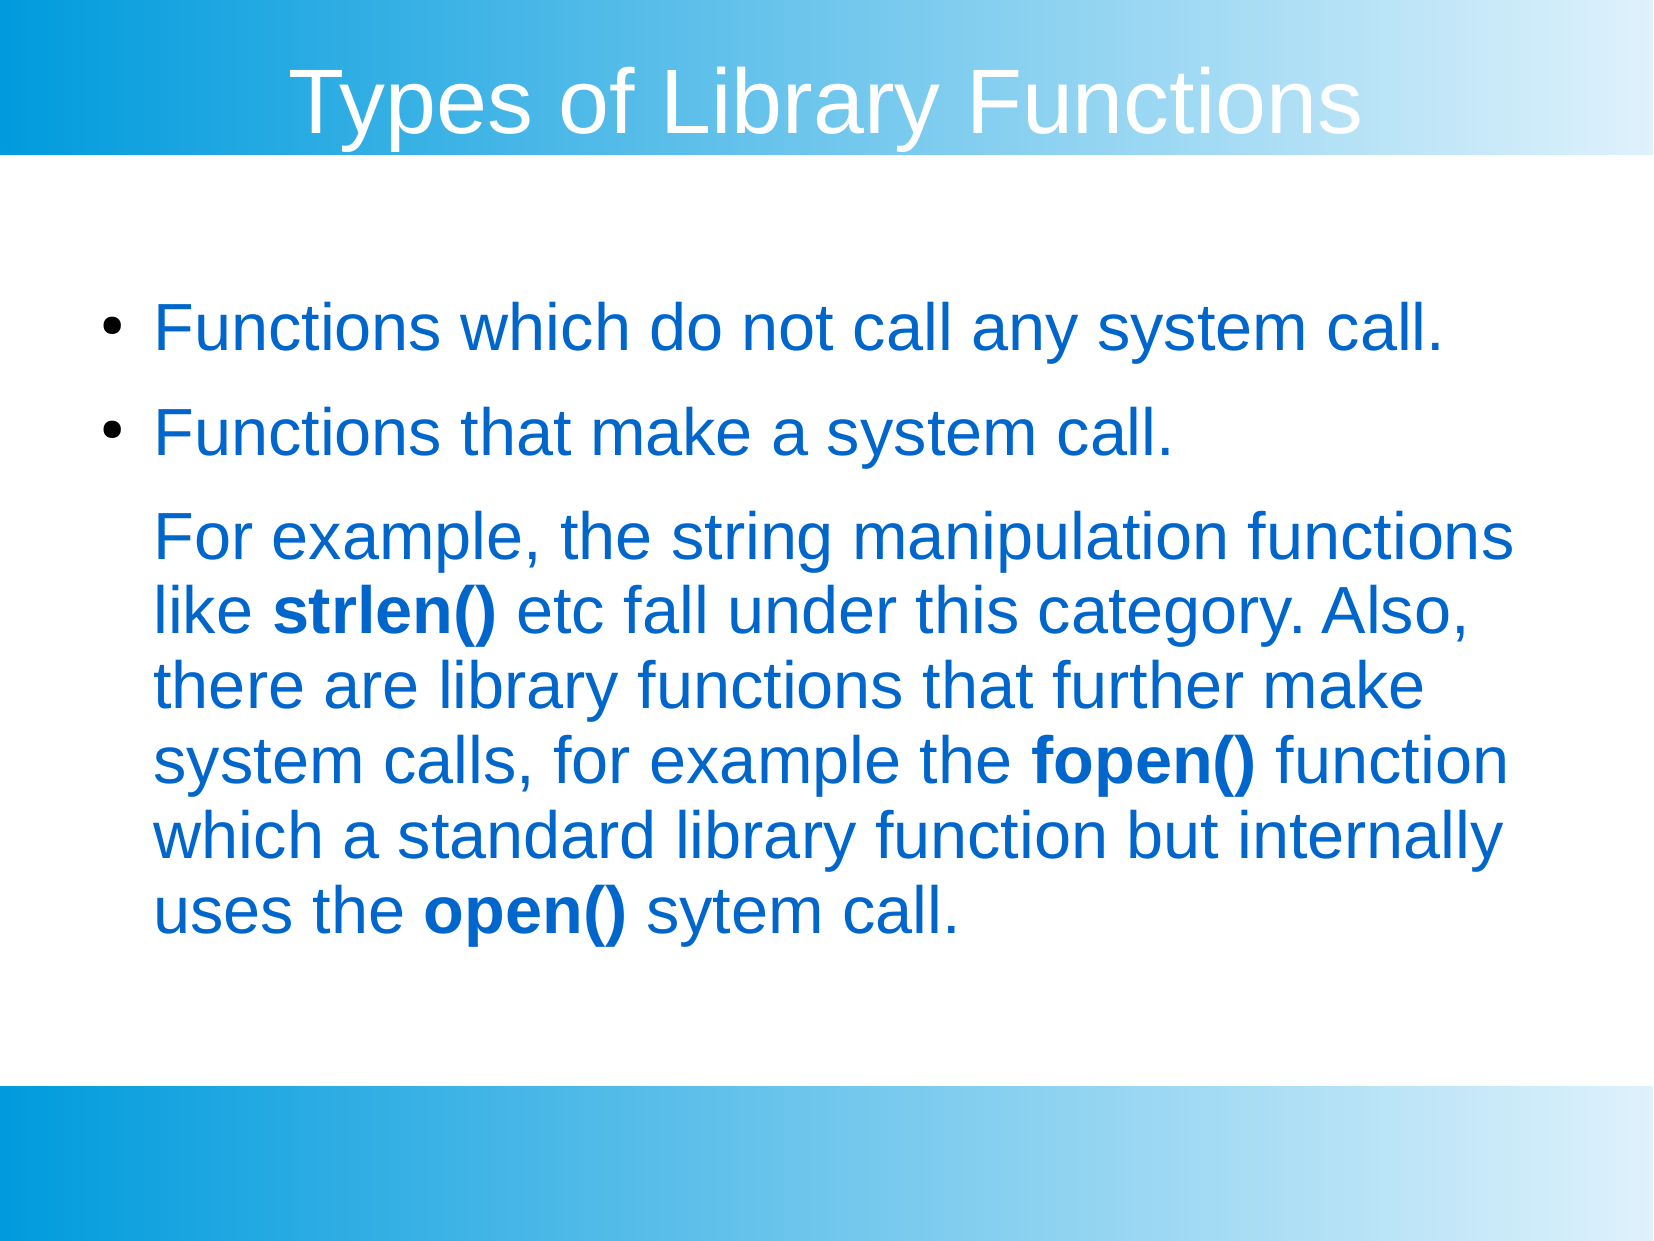

# Types of Library Functions
Functions which do not call any system call.
Functions that make a system call.
For example, the string manipulation functions like strlen() etc fall under this category. Also, there are library functions that further make system calls, for example the fopen() function which a standard library function but internally uses the open() sytem call.